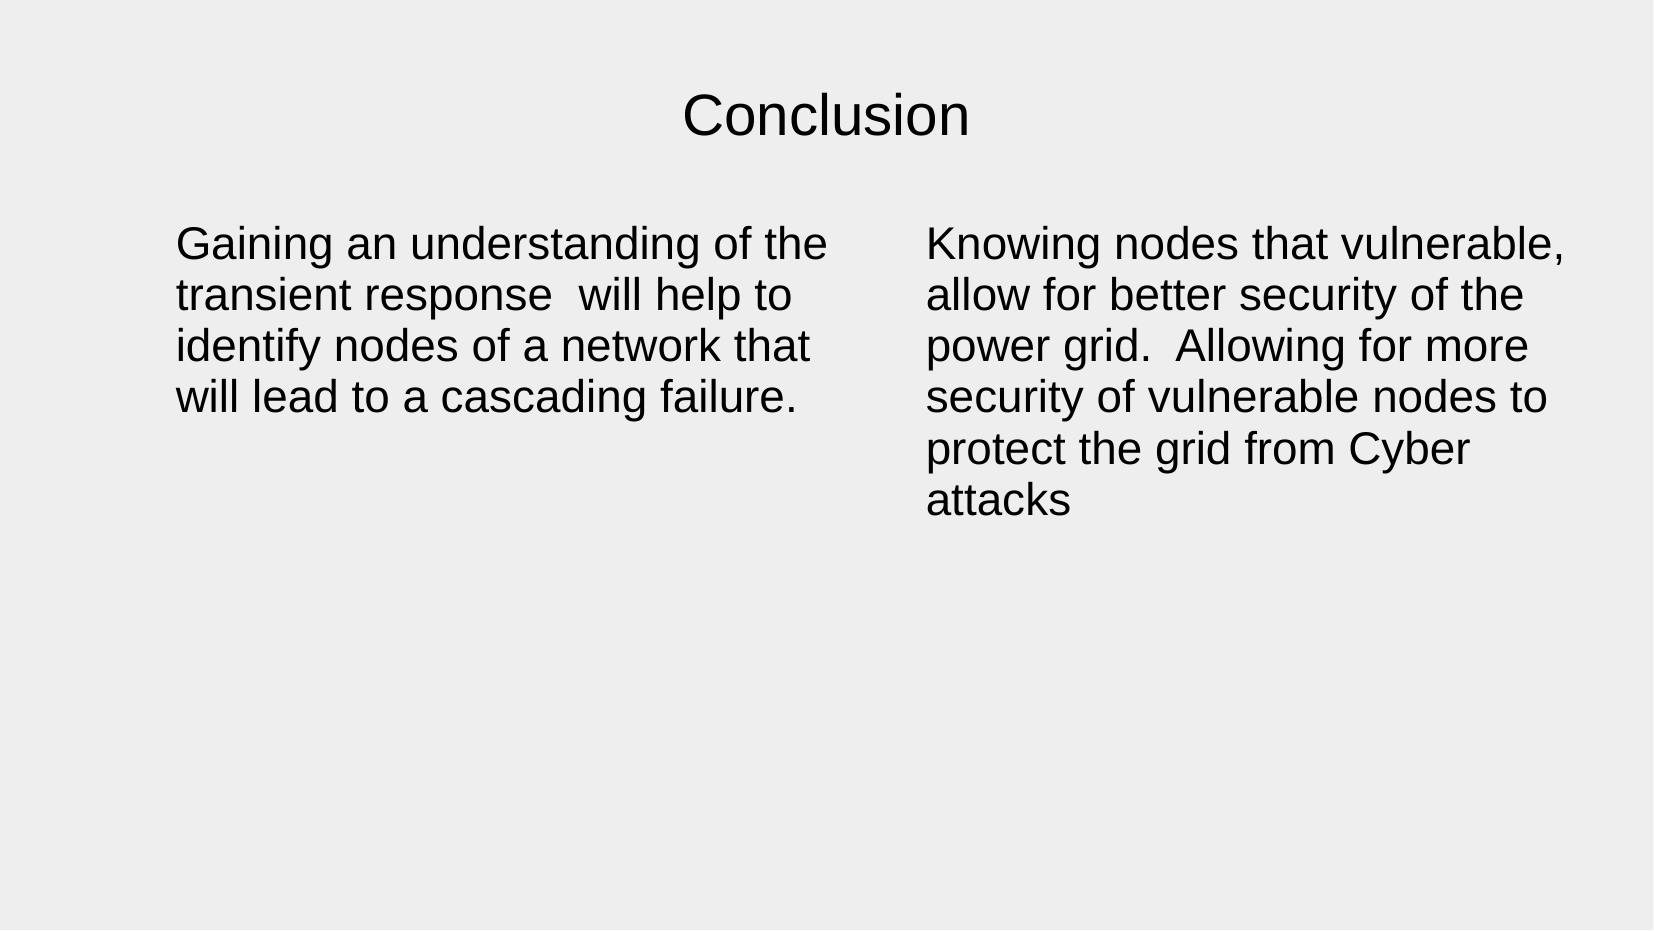

# Conclusion
Gaining an understanding of the transient response will help to identify nodes of a network that will lead to a cascading failure.
Knowing nodes that vulnerable, allow for better security of the power grid. Allowing for more security of vulnerable nodes to protect the grid from Cyber attacks